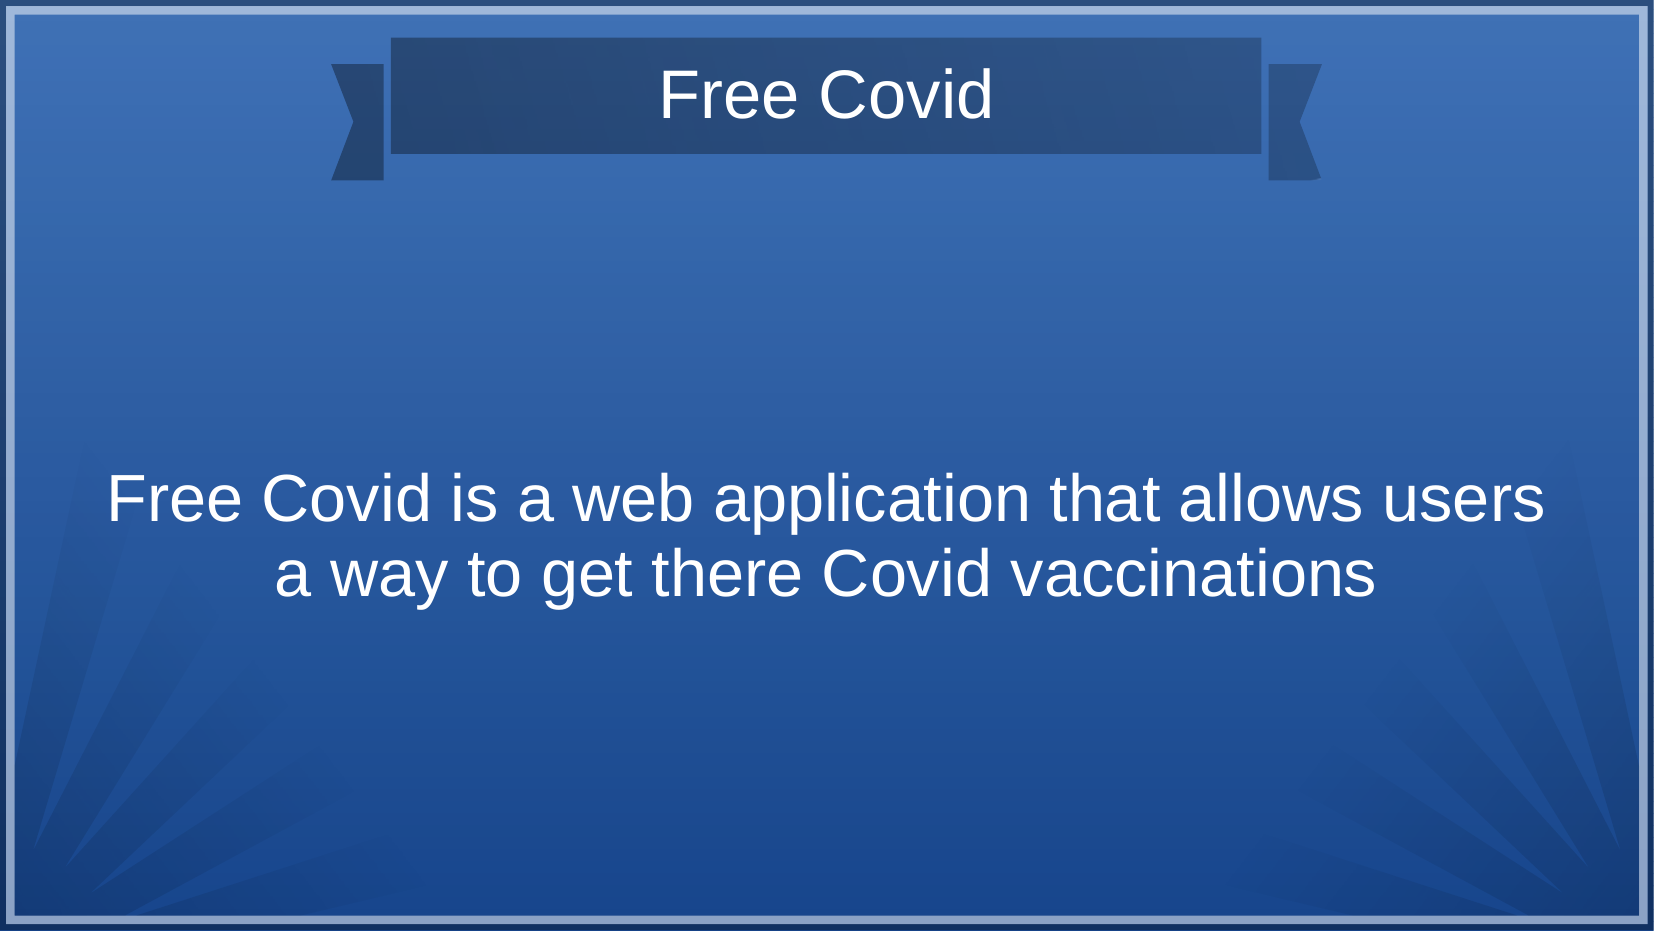

# Free Covid
Free Covid is a web application that allows users a way to get there Covid vaccinations